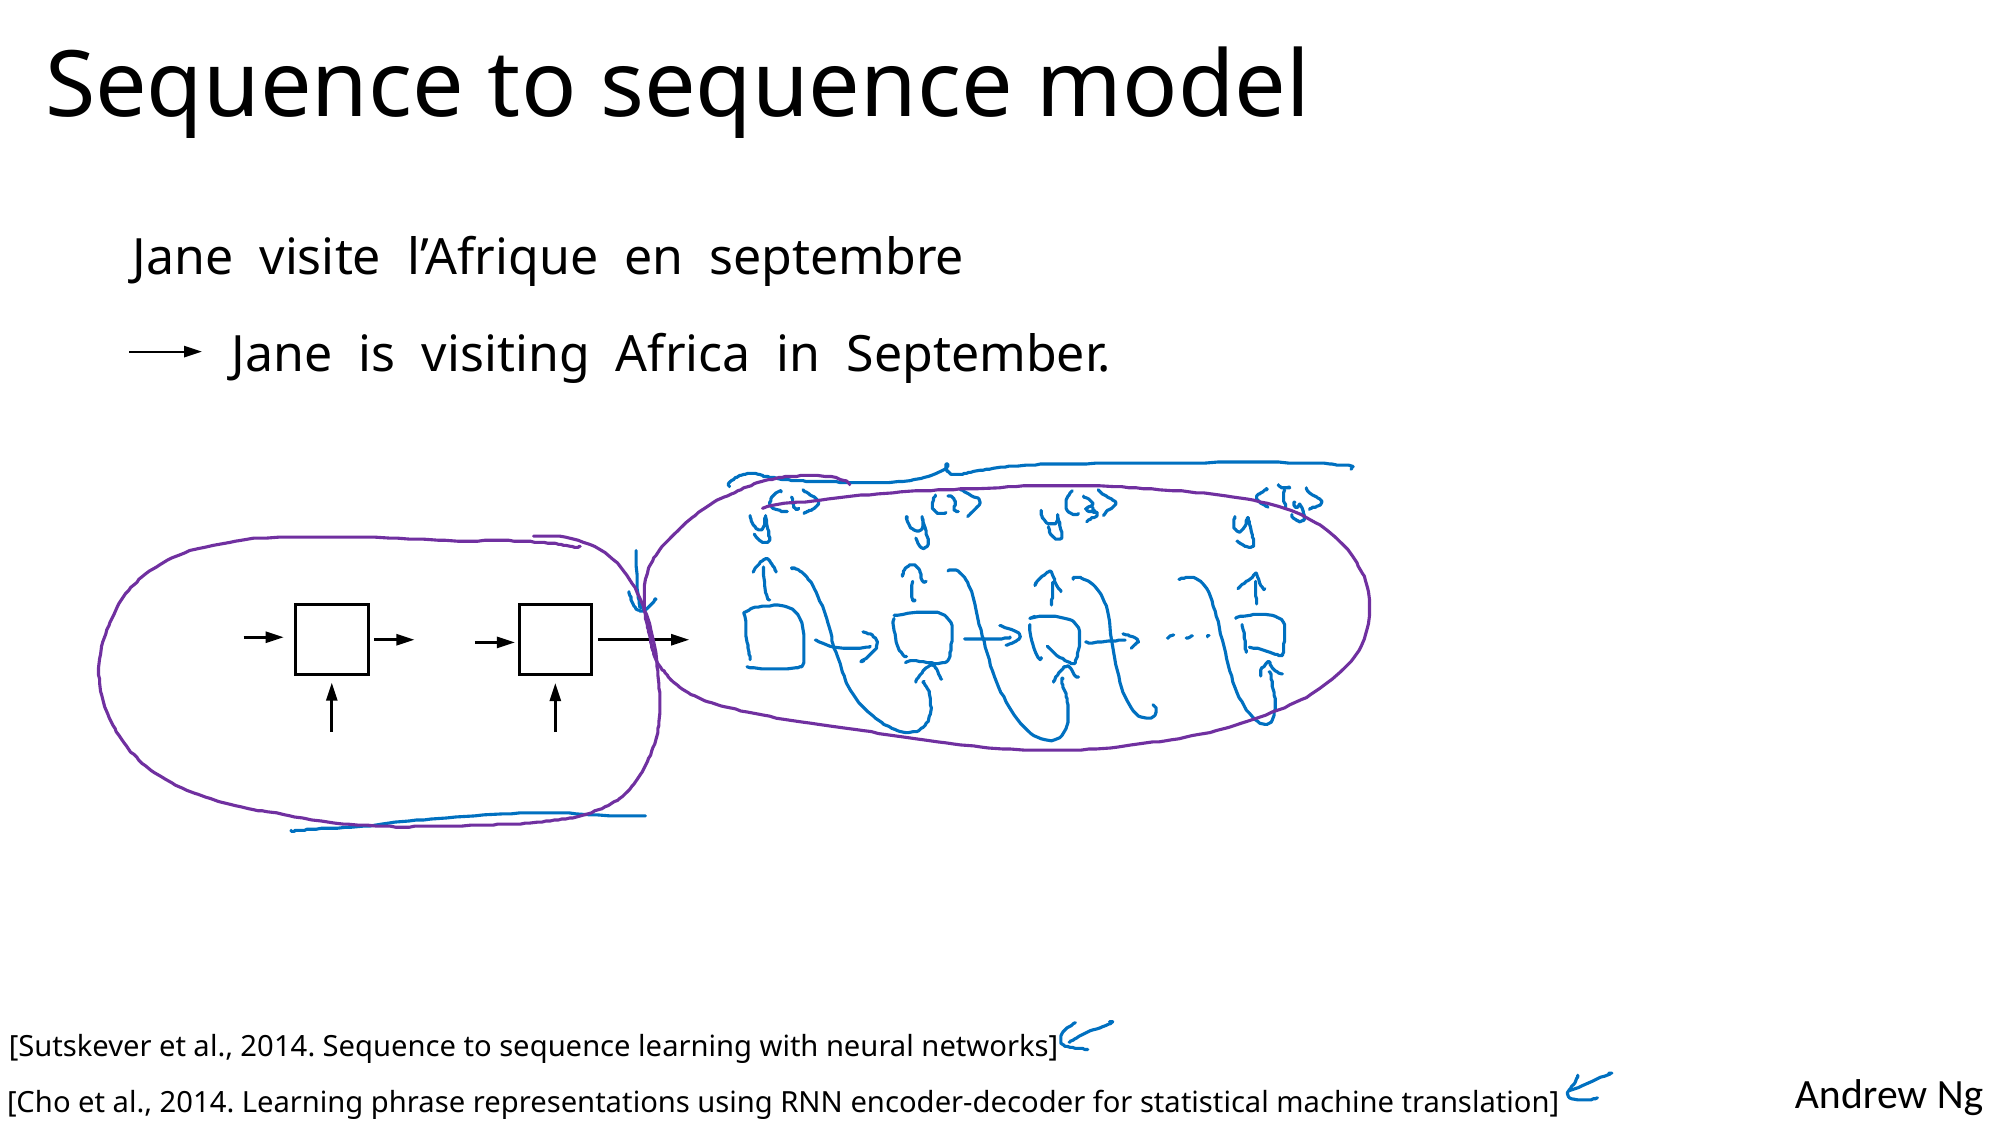

# Sequence to sequence model
Jane visite l’Afrique en septembre
Jane is visiting Africa in September.
[Sutskever et al., 2014. Sequence to sequence learning with neural networks]
[Cho et al., 2014. Learning phrase representations using RNN encoder-decoder for statistical machine translation]